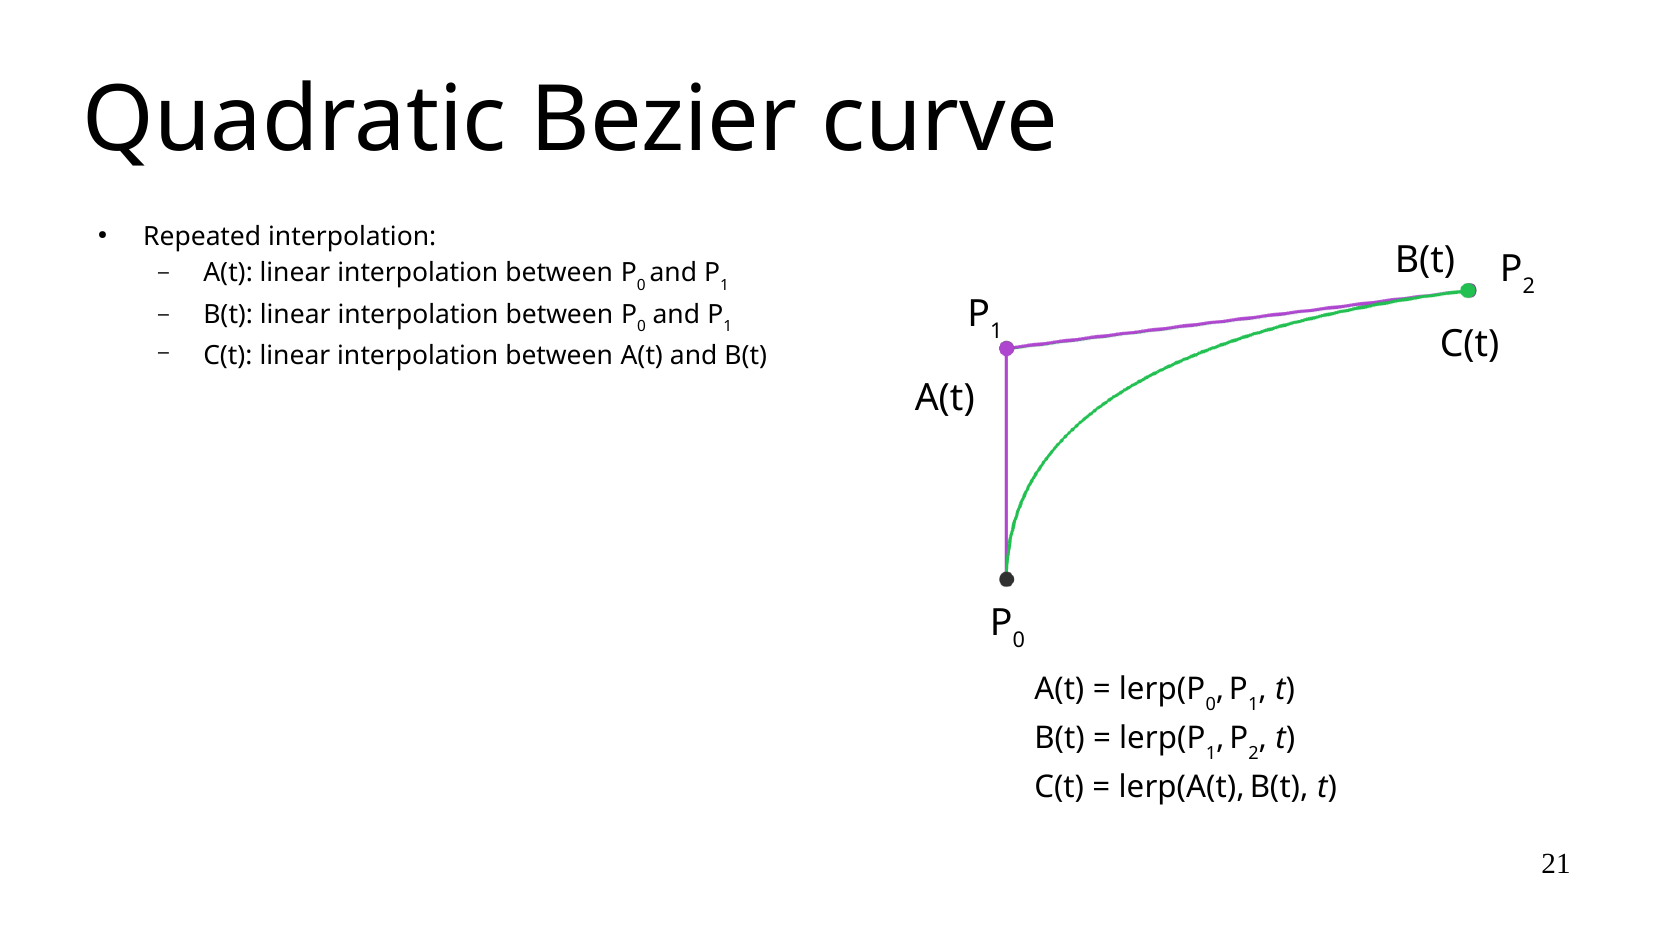

# Quadratic Bezier curve
Repeated interpolation:
A(t): linear interpolation between P0 and P1
B(t): linear interpolation between P0 and P1
C(t): linear interpolation between A(t) and B(t)
B(t)
P2
P1
C(t)
A(t)
P0
A(t) = lerp(P0, P1, t)
B(t) = lerp(P1, P2, t)
C(t) = lerp(A(t), B(t), t)
21